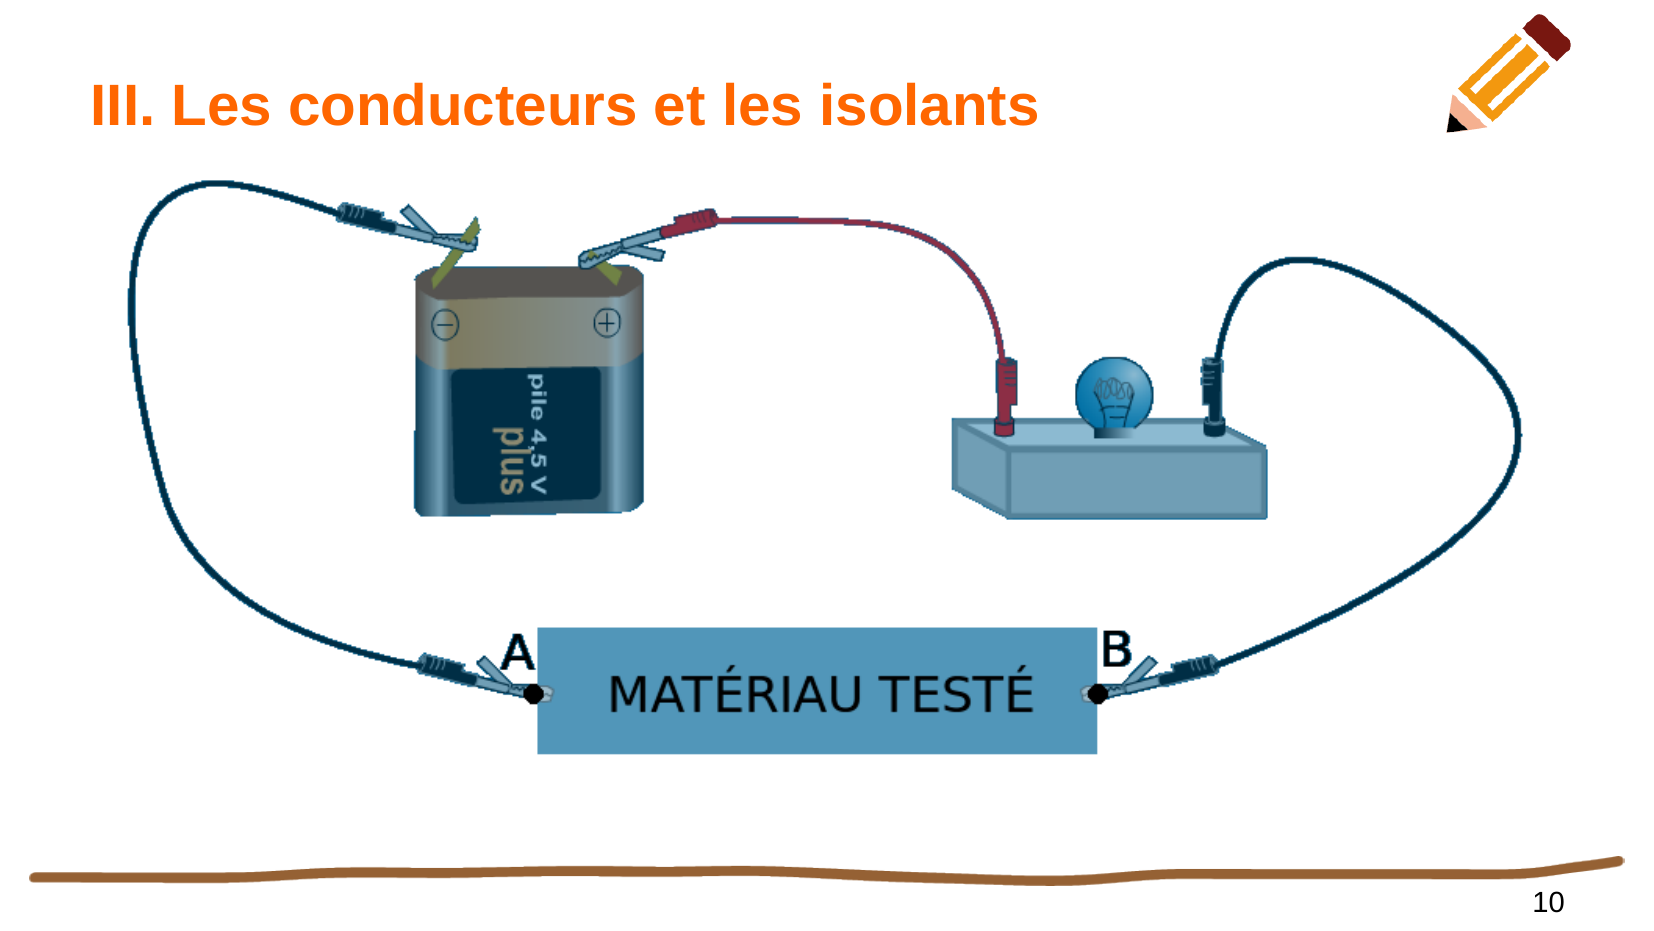

# III. Les conducteurs et les isolants
10